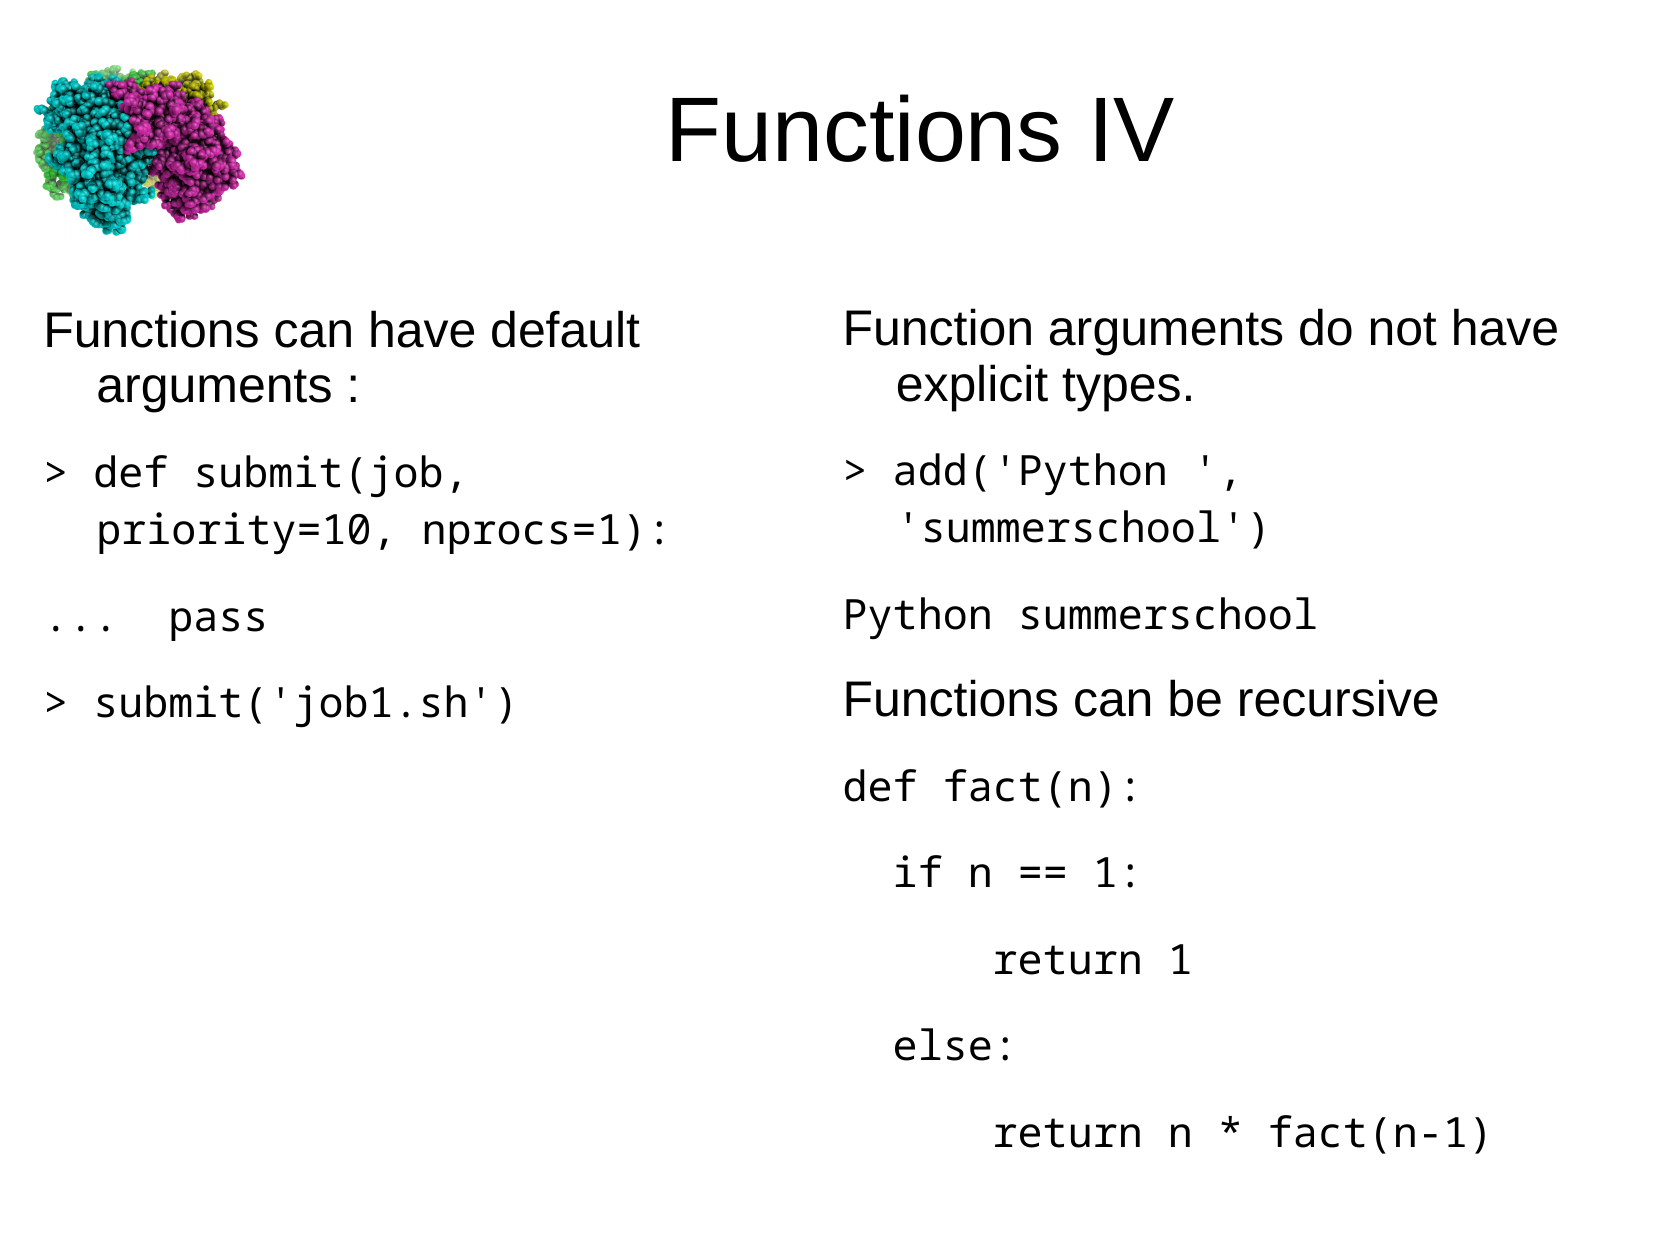

# Functions IV
Function arguments do not have explicit types.
> add('Python ', 'summerschool')
Python summerschool
Functions can be recursive
def fact(n):
 if n == 1:
 return 1
 else:
 return n * fact(n-1)
Functions can have default arguments :
> def submit(job, priority=10, nprocs=1):
... pass
> submit('job1.sh')